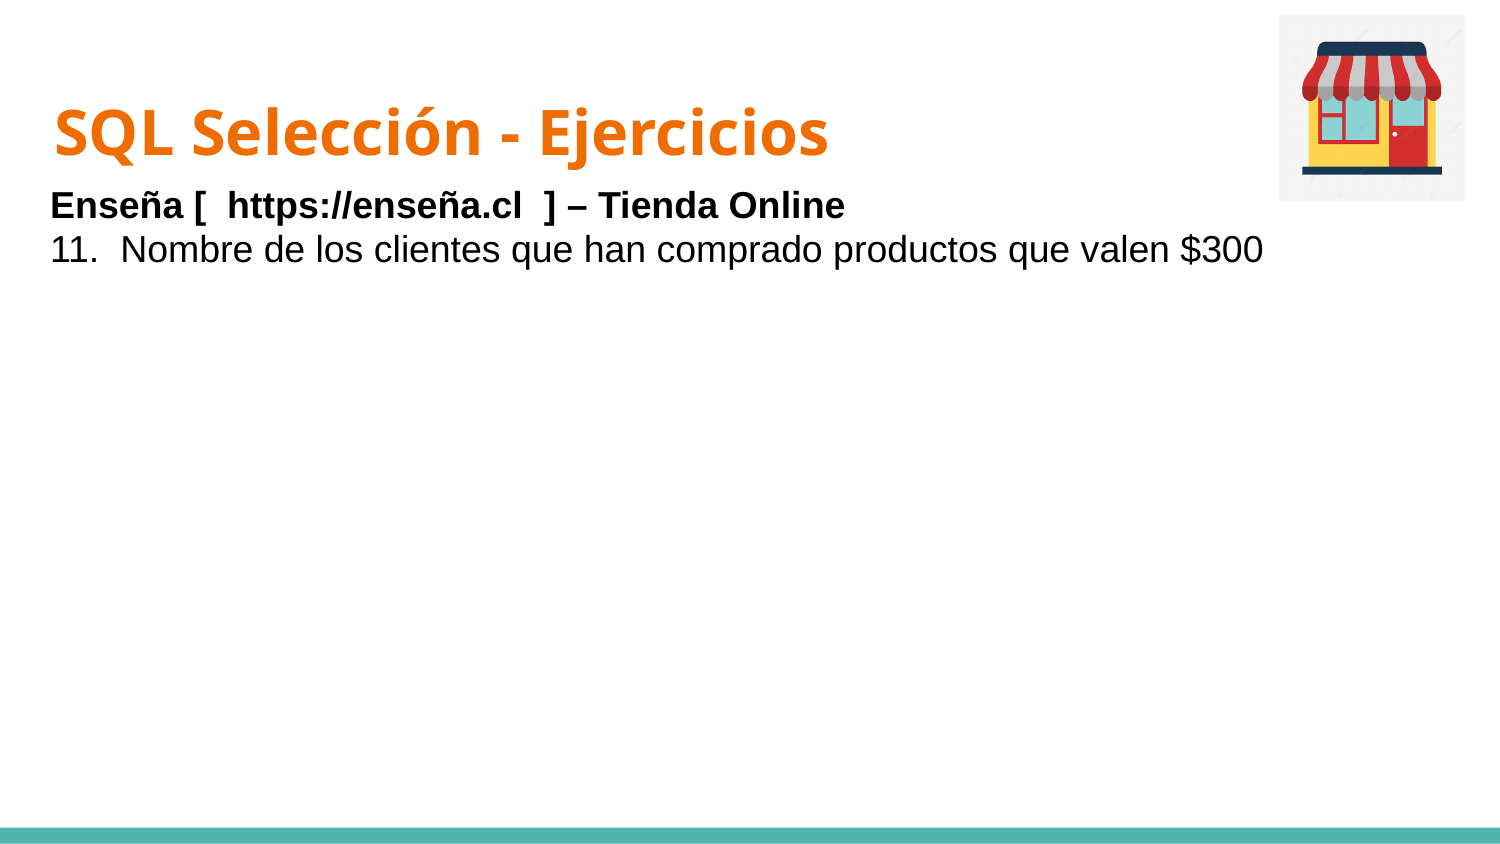

# SQL Selección - Ejercicios
Enseña [ https://enseña.cl ] – Tienda Online
11. Nombre de los clientes que han comprado productos que valen $300